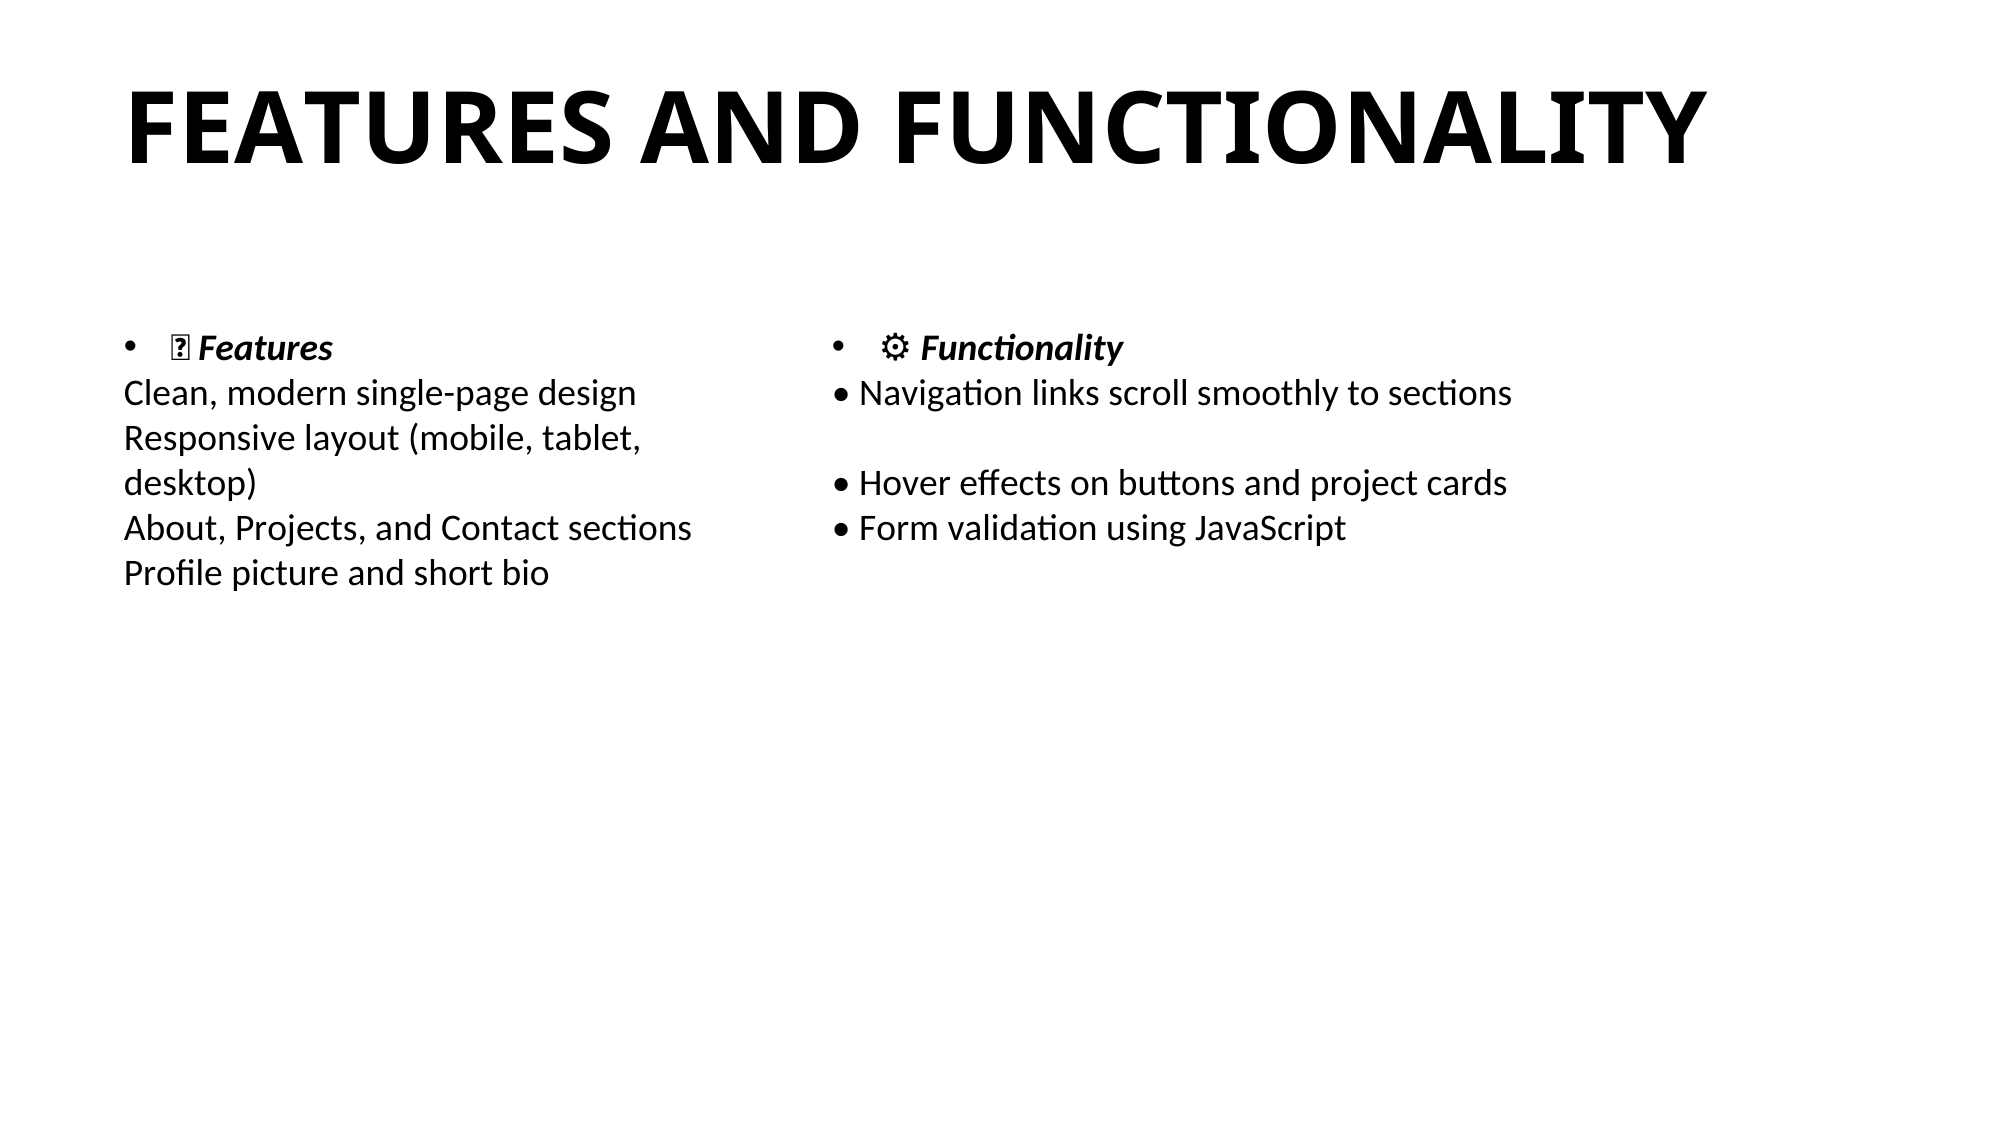

# FEATURES AND FUNCTIONALITY
✨ Features
Clean, modern single-page design
Responsive layout (mobile, tablet, desktop)
About, Projects, and Contact sections
Profile picture and short bio
⚙️ Functionality
• Navigation links scroll smoothly to sections
• Hover effects on buttons and project cards
• Form validation using JavaScript